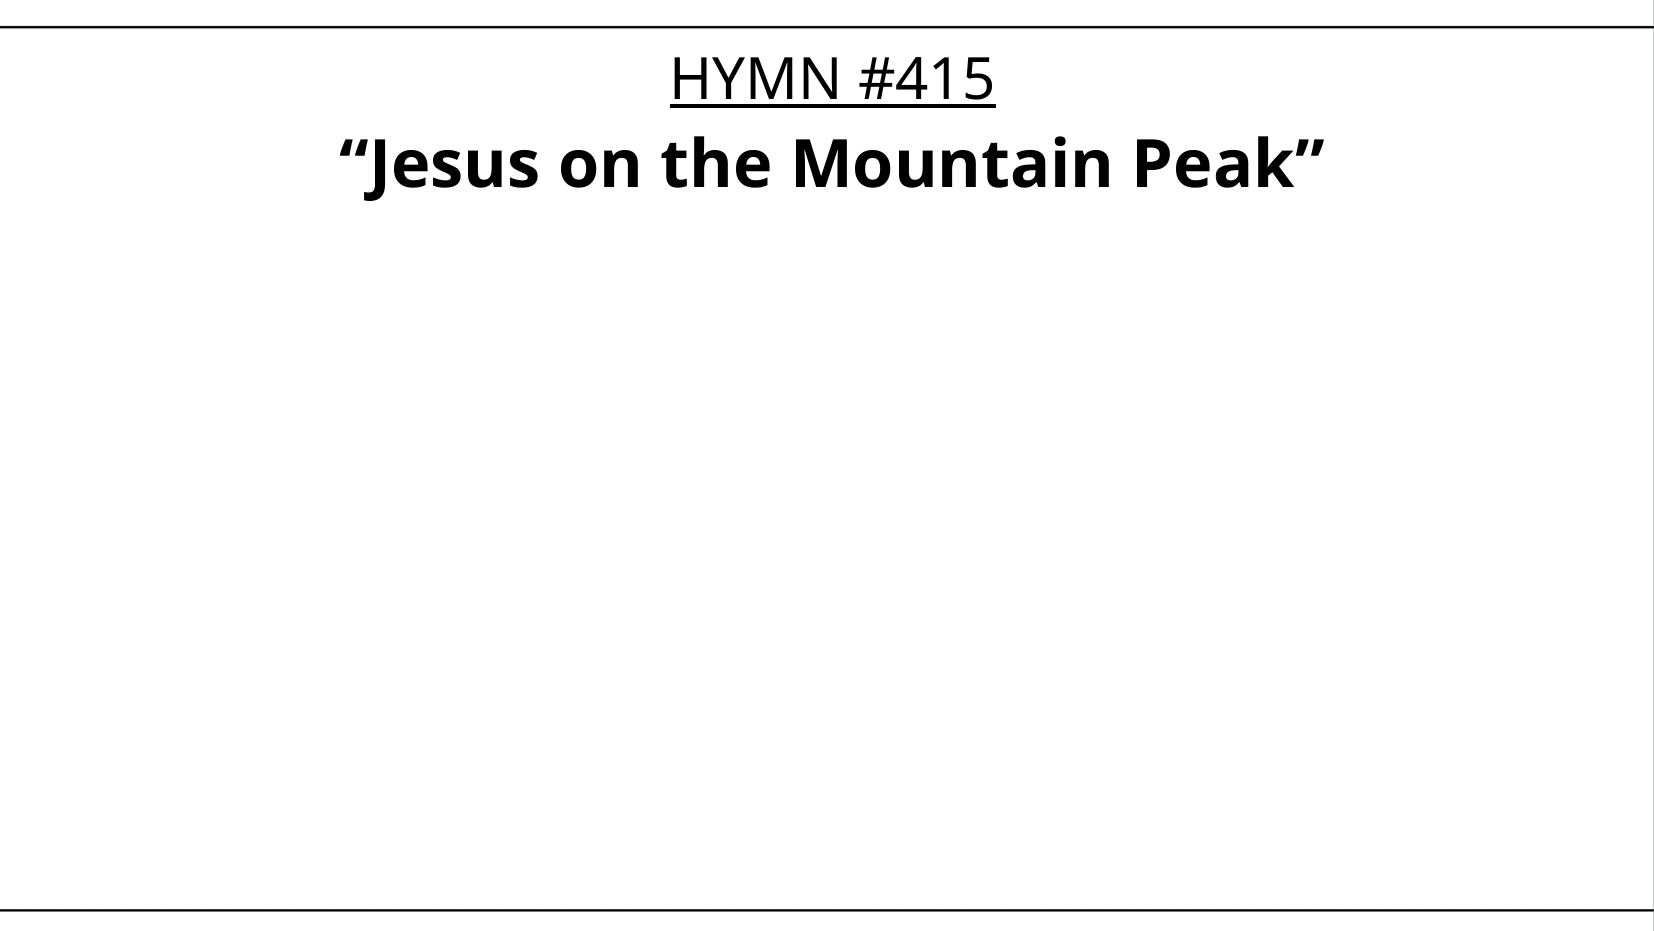

HYMN #415
“Jesus on the Mountain Peak”